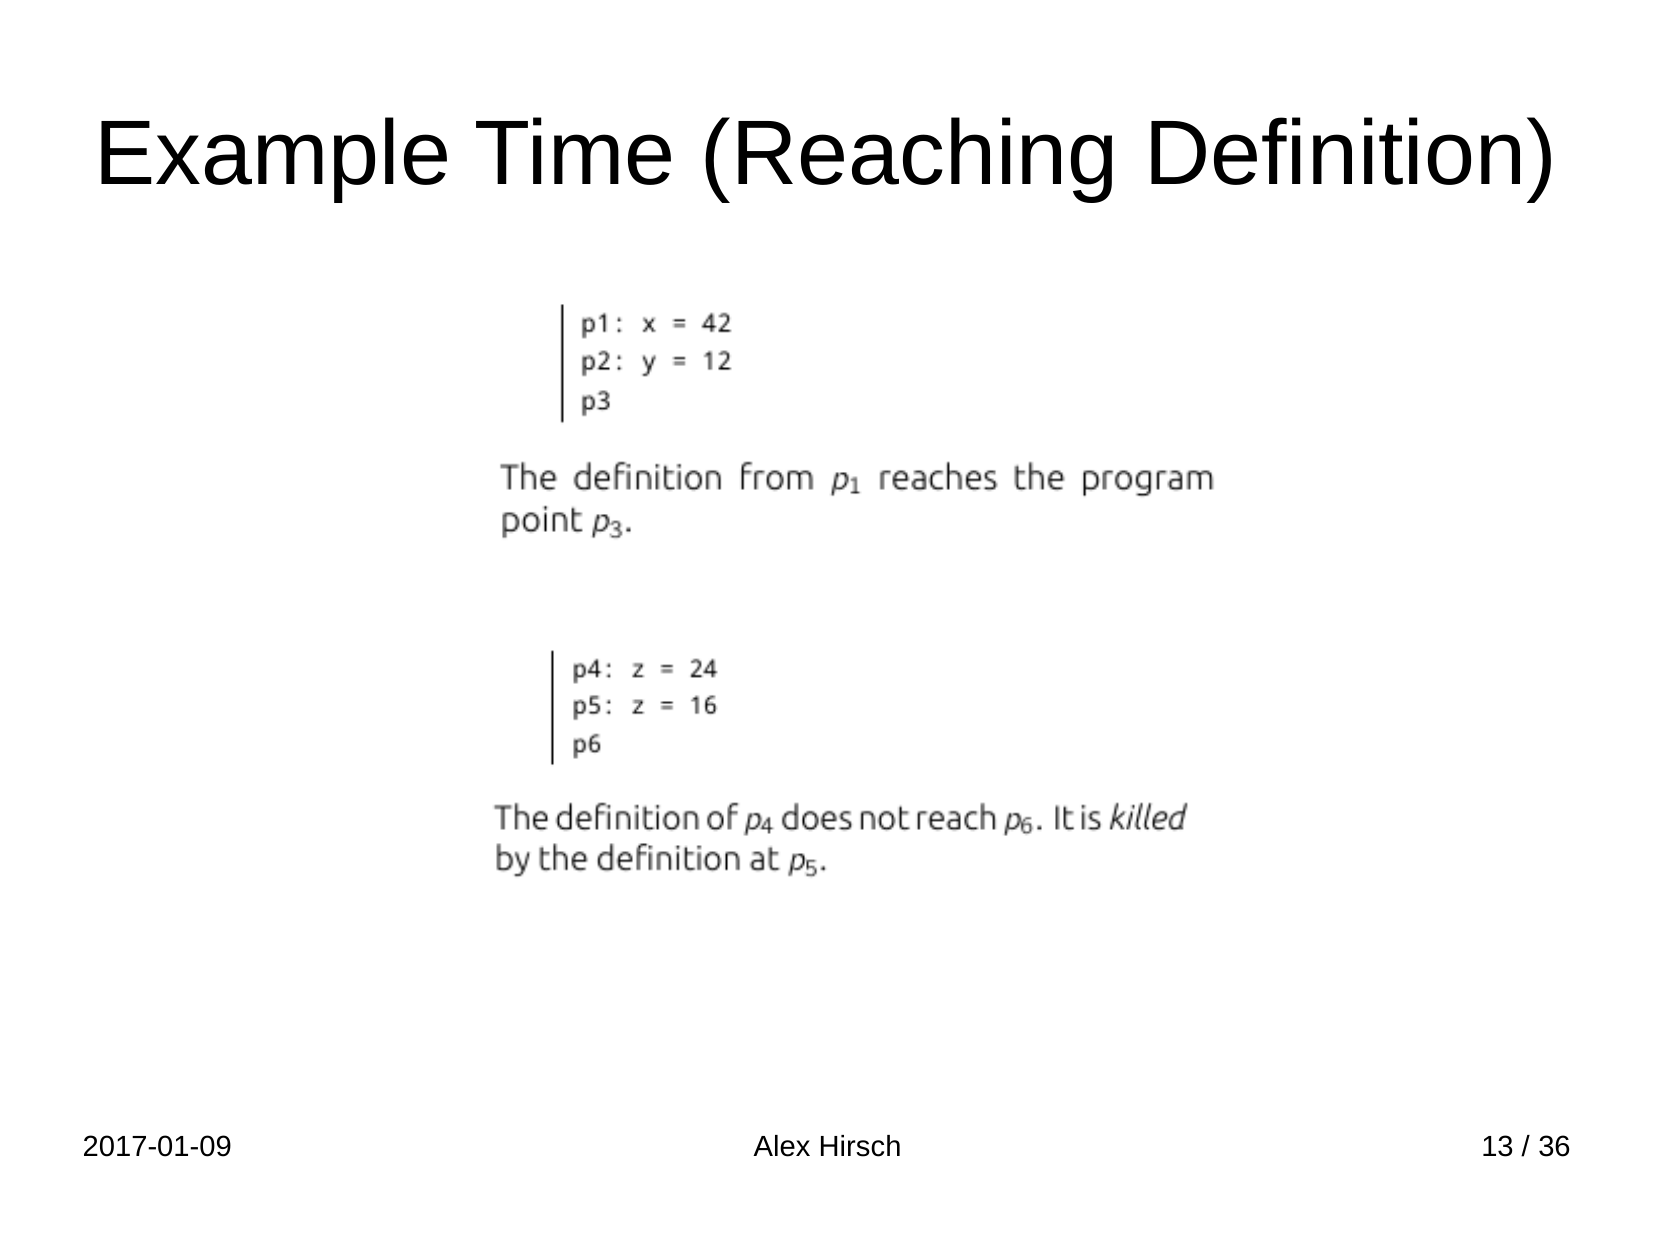

# Example Time (Reaching Definition)
2017-01-09
Alex Hirsch
13